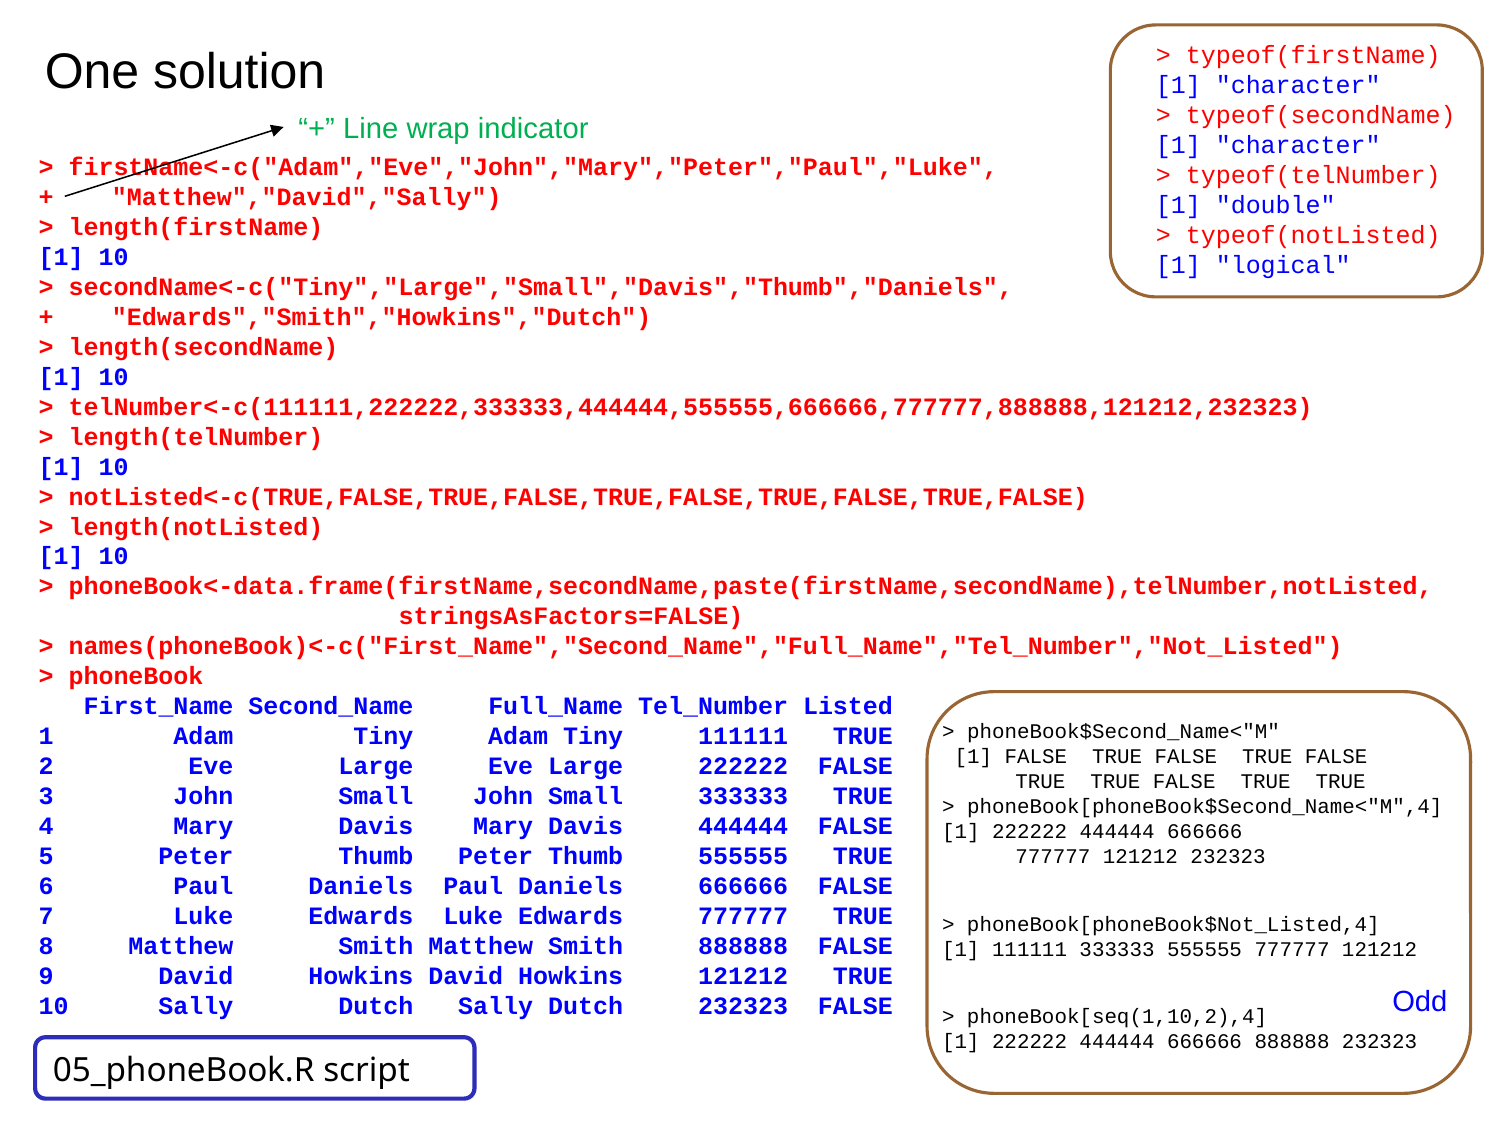

One solution
> typeof(firstName)‏
[1] "character"
> typeof(secondName)‏
[1] "character"
> typeof(telNumber)‏
[1] "double"
> typeof(notListed)‏
[1] "logical"
“+” Line wrap indicator
> firstName<-c("Adam","Eve","John","Mary","Peter","Paul","Luke",
+	"Matthew","David","Sally")‏
> length(firstName)‏
[1] 10
> secondName<-c("Tiny","Large","Small","Davis","Thumb","Daniels",
+	"Edwards","Smith","Howkins","Dutch")‏
> length(secondName)‏
[1] 10
> telNumber<-c(111111,222222,333333,444444,555555,666666,777777,888888,121212,232323)‏
> length(telNumber)‏
[1] 10
> notListed<-c(TRUE,FALSE,TRUE,FALSE,TRUE,FALSE,TRUE,FALSE,TRUE,FALSE)‏
> length(notListed)‏
[1] 10
> phoneBook<-data.frame(firstName,secondName,paste(firstName,secondName),telNumber,notListed,
 stringsAsFactors=FALSE)‏
> names(phoneBook)<-c("First_Name","Second_Name","Full_Name","Tel_Number","Not_Listed")‏
> phoneBook
 First_Name Second_Name Full_Name Tel_Number Listed
1 Adam Tiny Adam Tiny 111111 TRUE
2 Eve Large Eve Large 222222 FALSE
3 John Small John Small 333333 TRUE
4 Mary Davis Mary Davis 444444 FALSE
5 Peter Thumb Peter Thumb 555555 TRUE
6 Paul Daniels Paul Daniels 666666 FALSE
7 Luke Edwards Luke Edwards 777777 TRUE
8 Matthew Smith Matthew Smith 888888 FALSE
9 David Howkins David Howkins 121212 TRUE
10 Sally Dutch Sally Dutch 232323 FALSE
> phoneBook$Second_Name<"M"
 [1] FALSE TRUE FALSE TRUE FALSE
	TRUE TRUE FALSE TRUE TRUE
> phoneBook[phoneBook$Second_Name<"M",4]
[1] 222222 444444 666666
	777777 121212 232323
> phoneBook[phoneBook$Not_Listed,4]
[1] 111111 333333 555555 777777 121212
Odd
> phoneBook[seq(1,10,2),4]
[1] 222222 444444 666666 888888 232323
05_phoneBook.R script